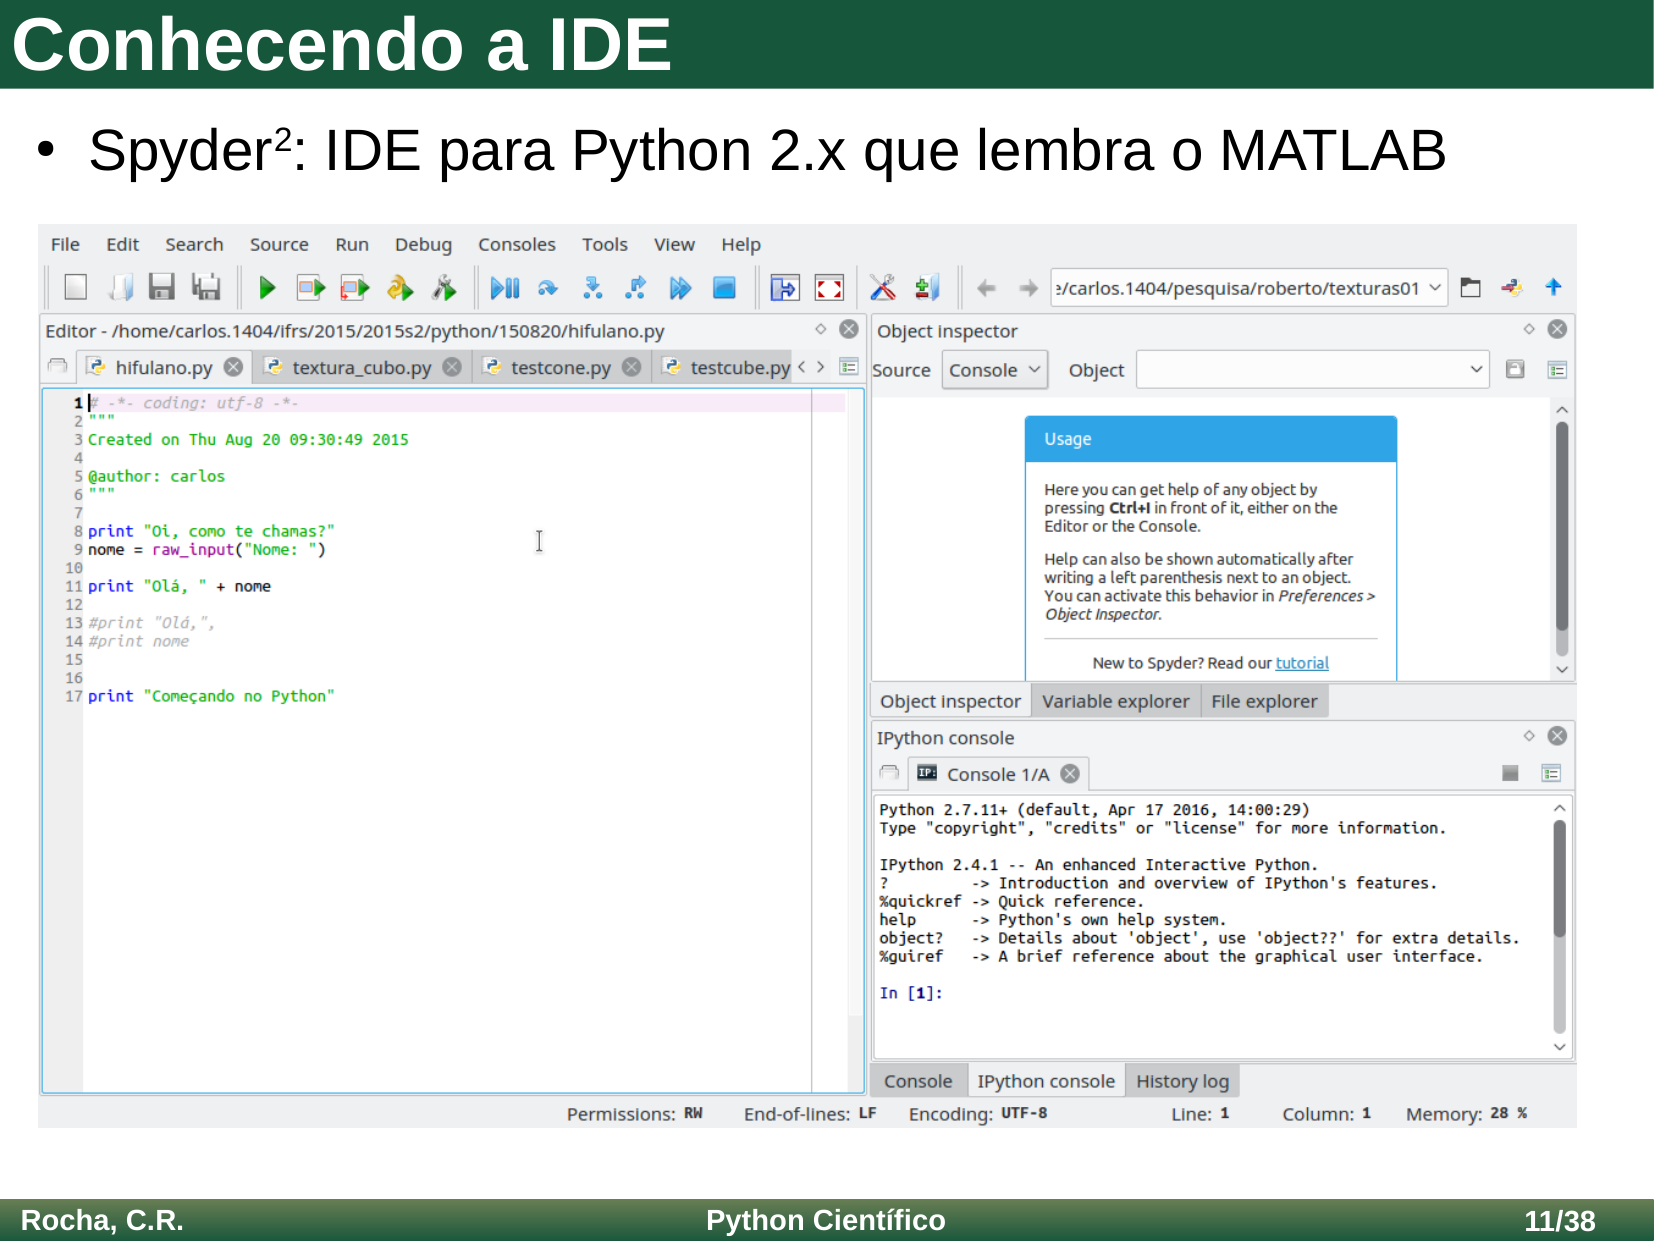

# Conhecendo a IDE
Spyder2: IDE para Python 2.x que lembra o MATLAB